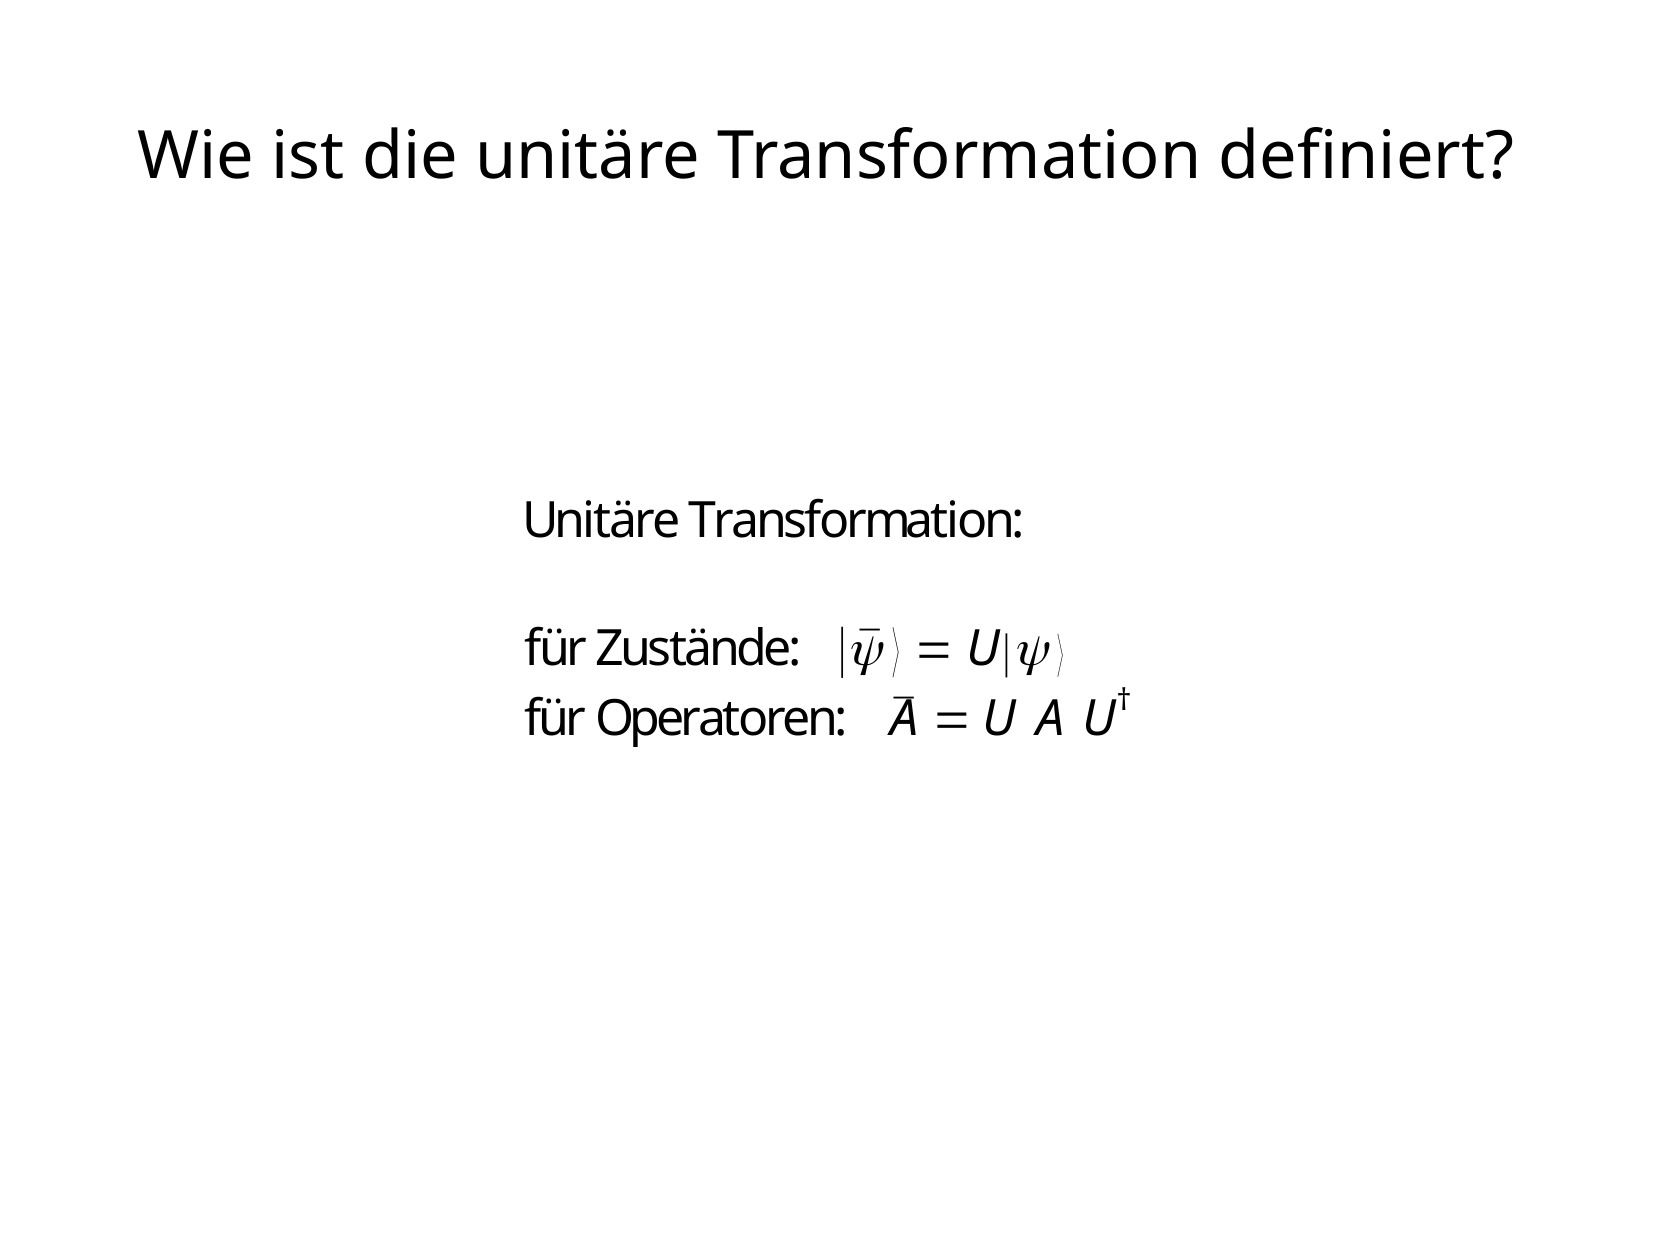

# Wie ist die unitäre Transformation definiert?